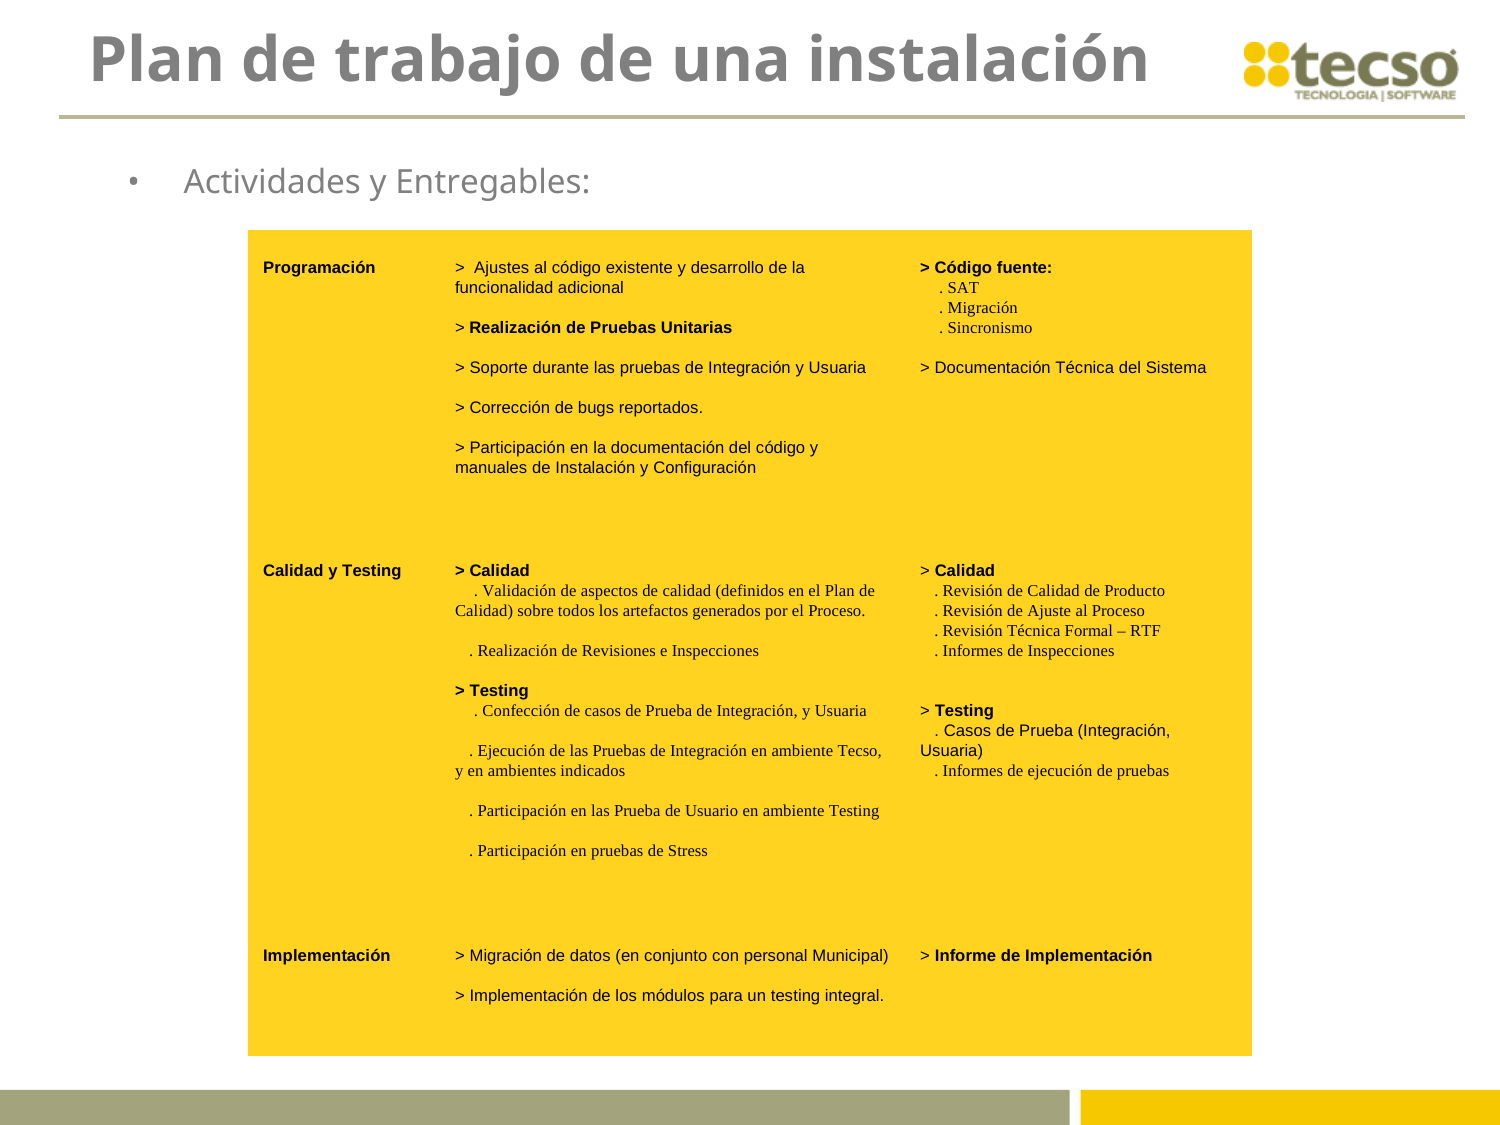

# Plan de trabajo de una instalación
Actividades y Entregables:
| Programación | > Ajustes al código existente y desarrollo de la funcionalidad adicional > Realización de Pruebas Unitarias > Soporte durante las pruebas de Integración y Usuaria > Corrección de bugs reportados. > Participación en la documentación del código y manuales de Instalación y Configuración | > Código fuente: . SAT . Migración . Sincronismo > Documentación Técnica del Sistema |
| --- | --- | --- |
| Calidad y Testing | > Calidad . Validación de aspectos de calidad (definidos en el Plan de Calidad) sobre todos los artefactos generados por el Proceso. . Realización de Revisiones e Inspecciones > Testing . Confección de casos de Prueba de Integración, y Usuaria . Ejecución de las Pruebas de Integración en ambiente Tecso, y en ambientes indicados . Participación en las Prueba de Usuario en ambiente Testing . Participación en pruebas de Stress | > Calidad . Revisión de Calidad de Producto . Revisión de Ajuste al Proceso . Revisión Técnica Formal – RTF . Informes de Inspecciones > Testing . Casos de Prueba (Integración, Usuaria) . Informes de ejecución de pruebas |
| Implementación | > Migración de datos (en conjunto con personal Municipal) > Implementación de los módulos para un testing integral. | > Informe de Implementación |